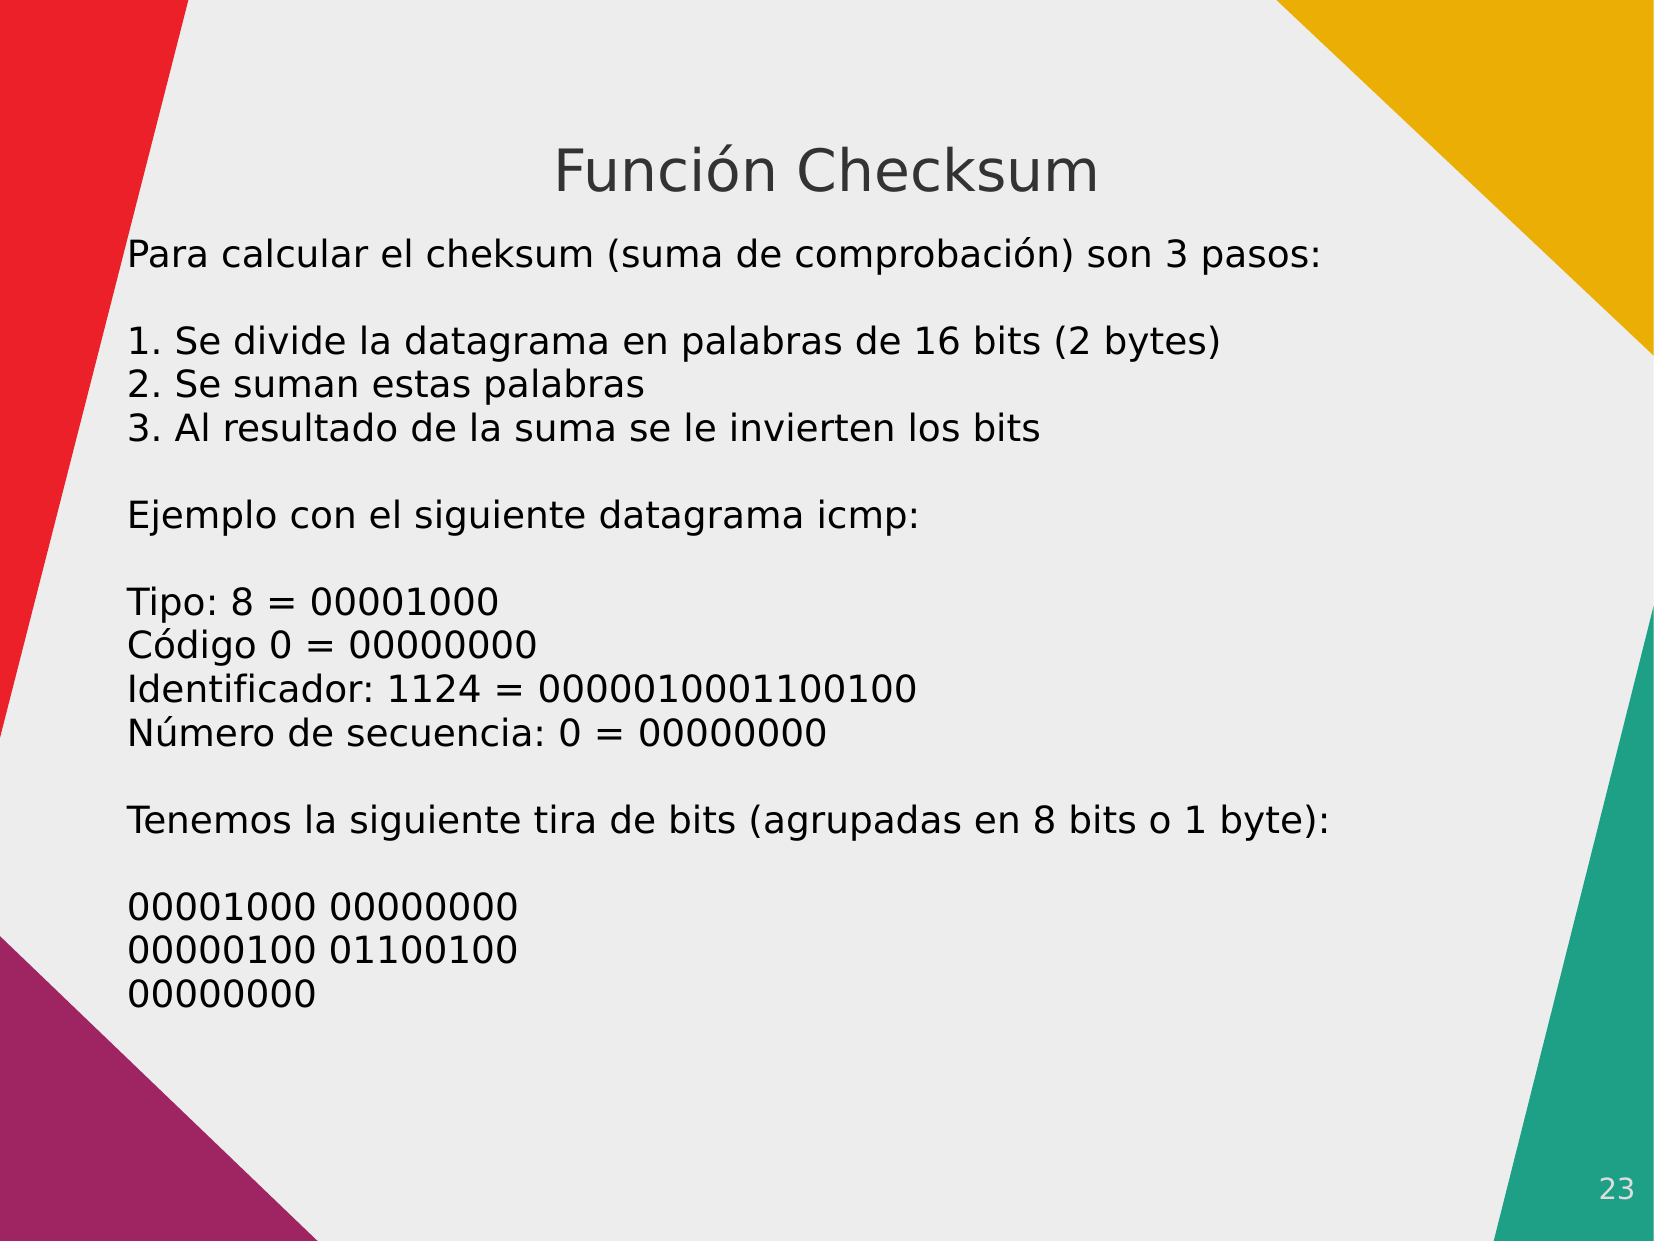

# Función Checksum
Para calcular el cheksum (suma de comprobación) son 3 pasos:
1. Se divide la datagrama en palabras de 16 bits (2 bytes)
2. Se suman estas palabras
3. Al resultado de la suma se le invierten los bits
Ejemplo con el siguiente datagrama icmp:
Tipo: 8 = 00001000
Código 0 = 00000000
Identificador: 1124 = 0000010001100100
Número de secuencia: 0 = 00000000
Tenemos la siguiente tira de bits (agrupadas en 8 bits o 1 byte):
00001000 00000000
00000100 01100100
00000000
23